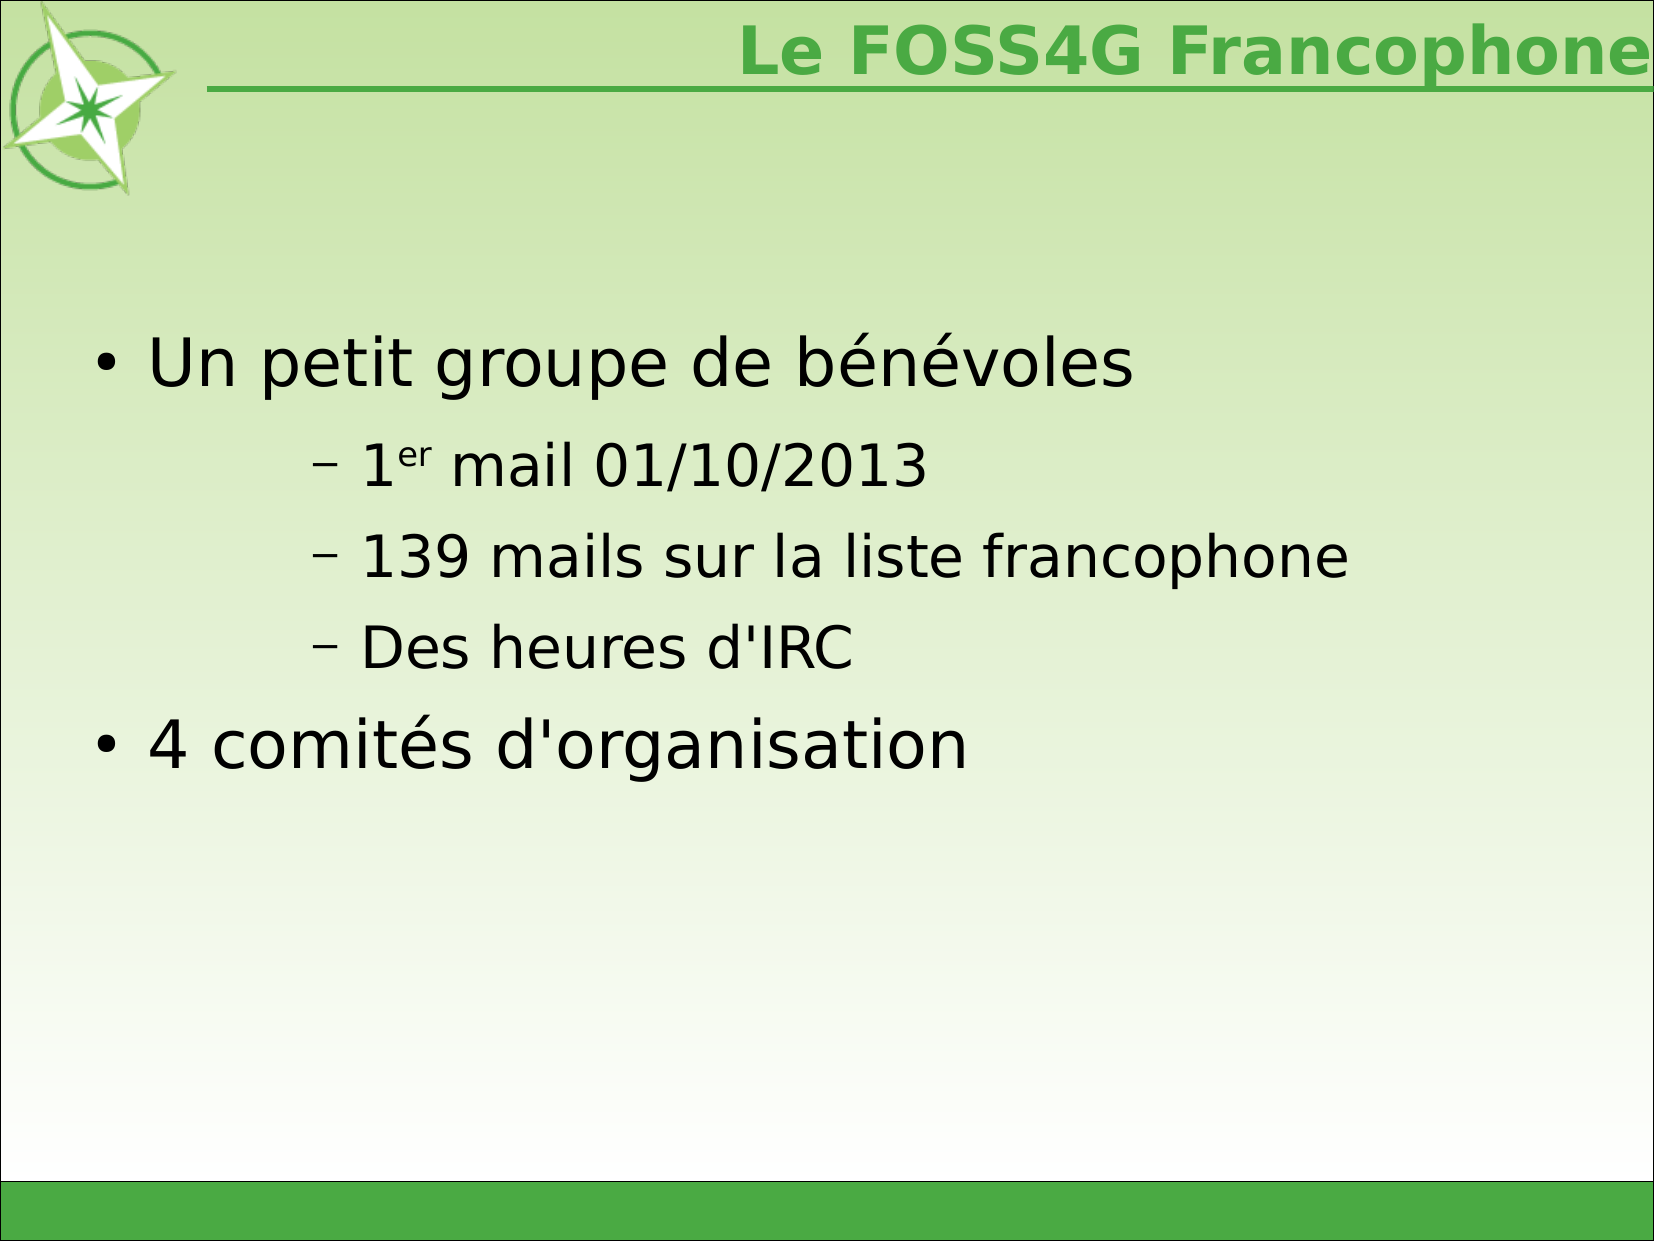

# Le FOSS4G Francophone
Un petit groupe de bénévoles
1er mail 01/10/2013
139 mails sur la liste francophone
Des heures d'IRC
4 comités d'organisation